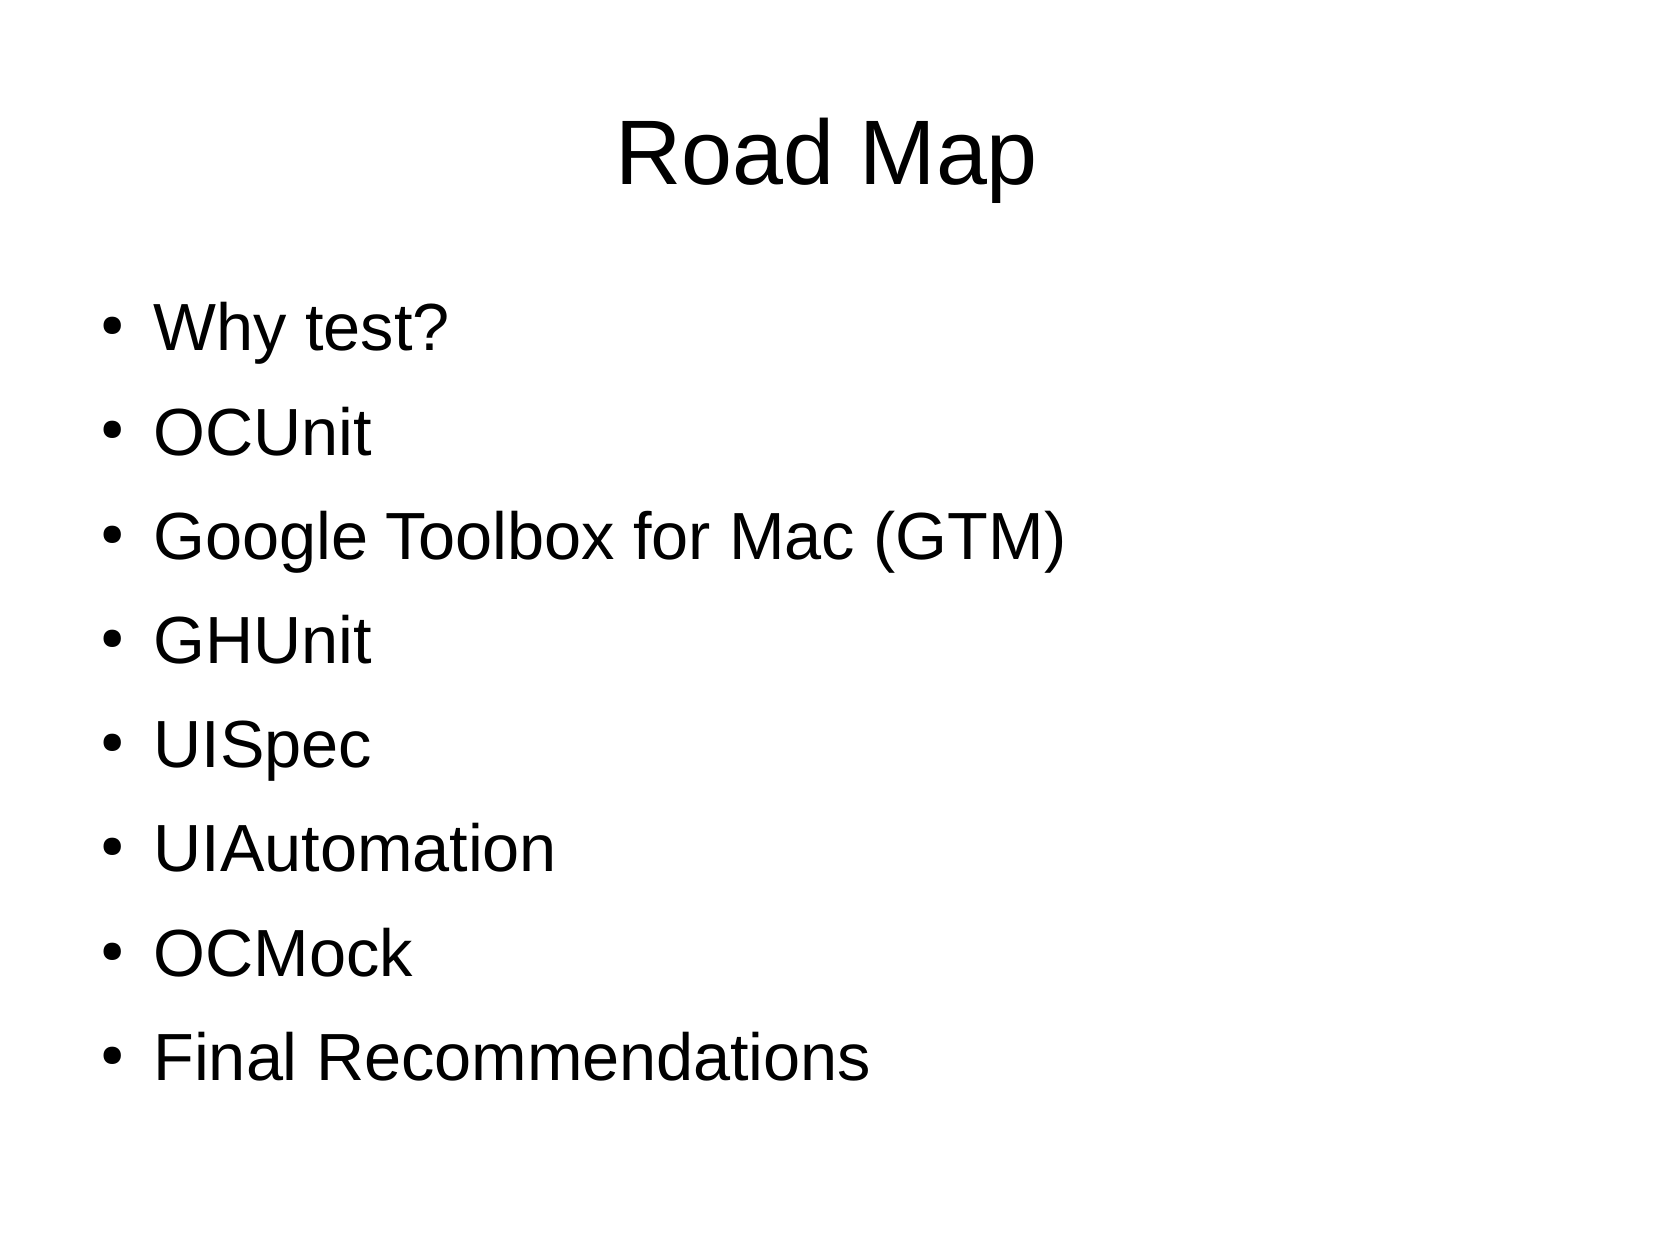

# Road Map
Why test?
OCUnit
Google Toolbox for Mac (GTM)
GHUnit
UISpec
UIAutomation
OCMock
Final Recommendations